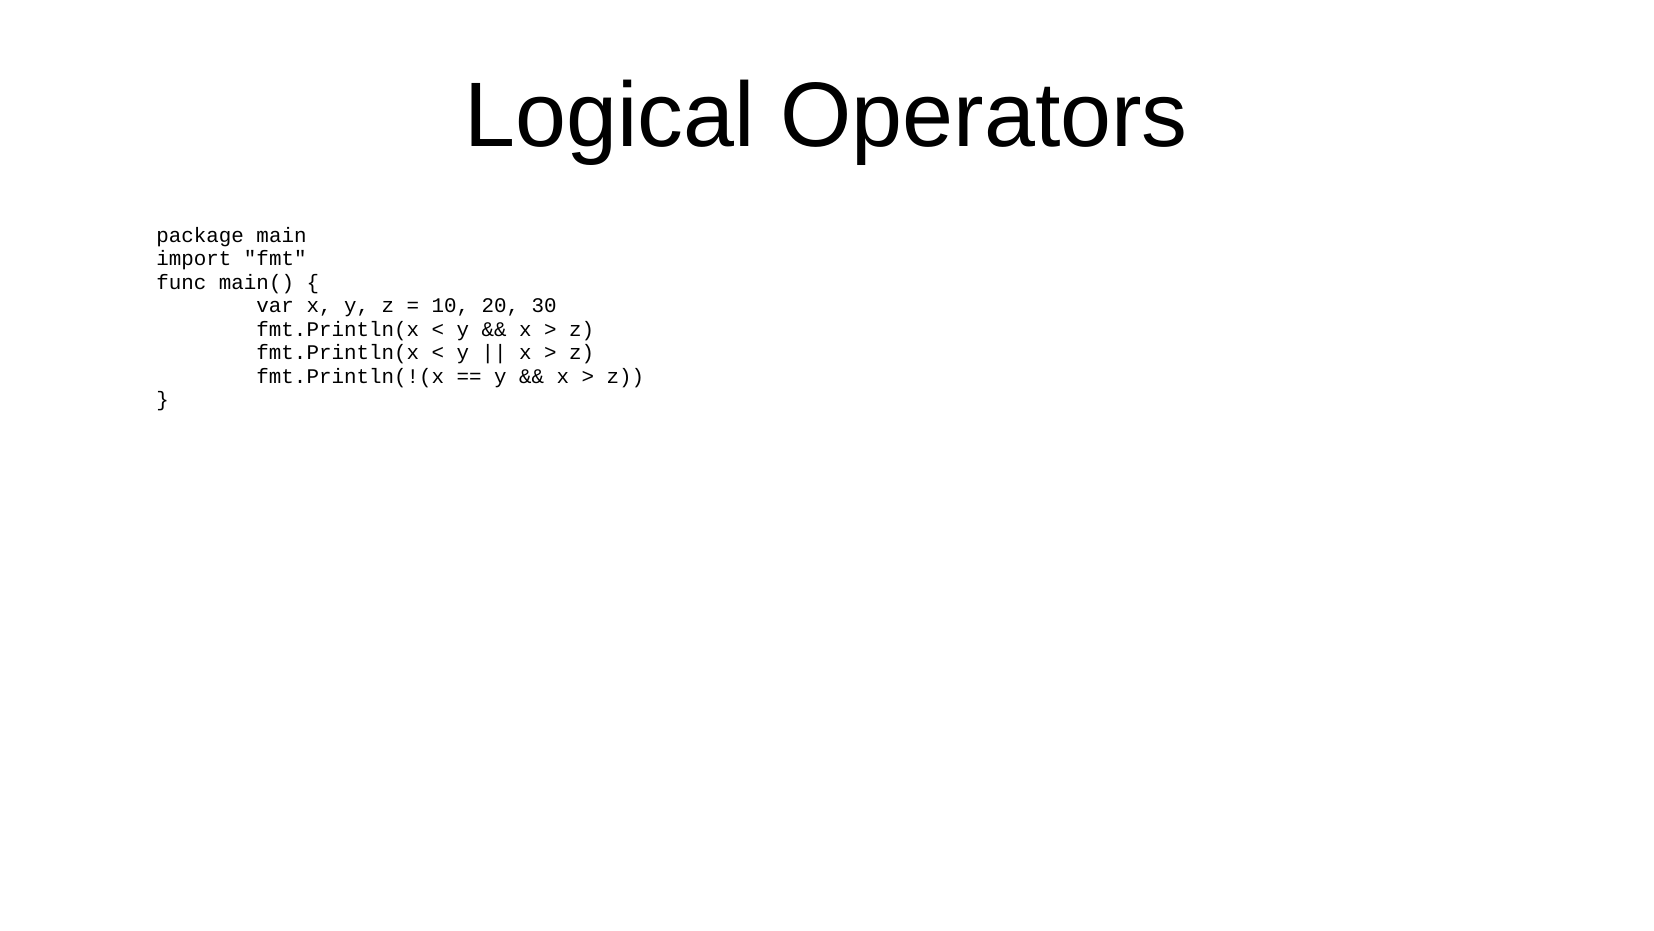

# Logical Operators
package main
import "fmt"
func main() {
 var x, y, z = 10, 20, 30
 fmt.Println(x < y && x > z)
 fmt.Println(x < y || x > z)
 fmt.Println(!(x == y && x > z))
}